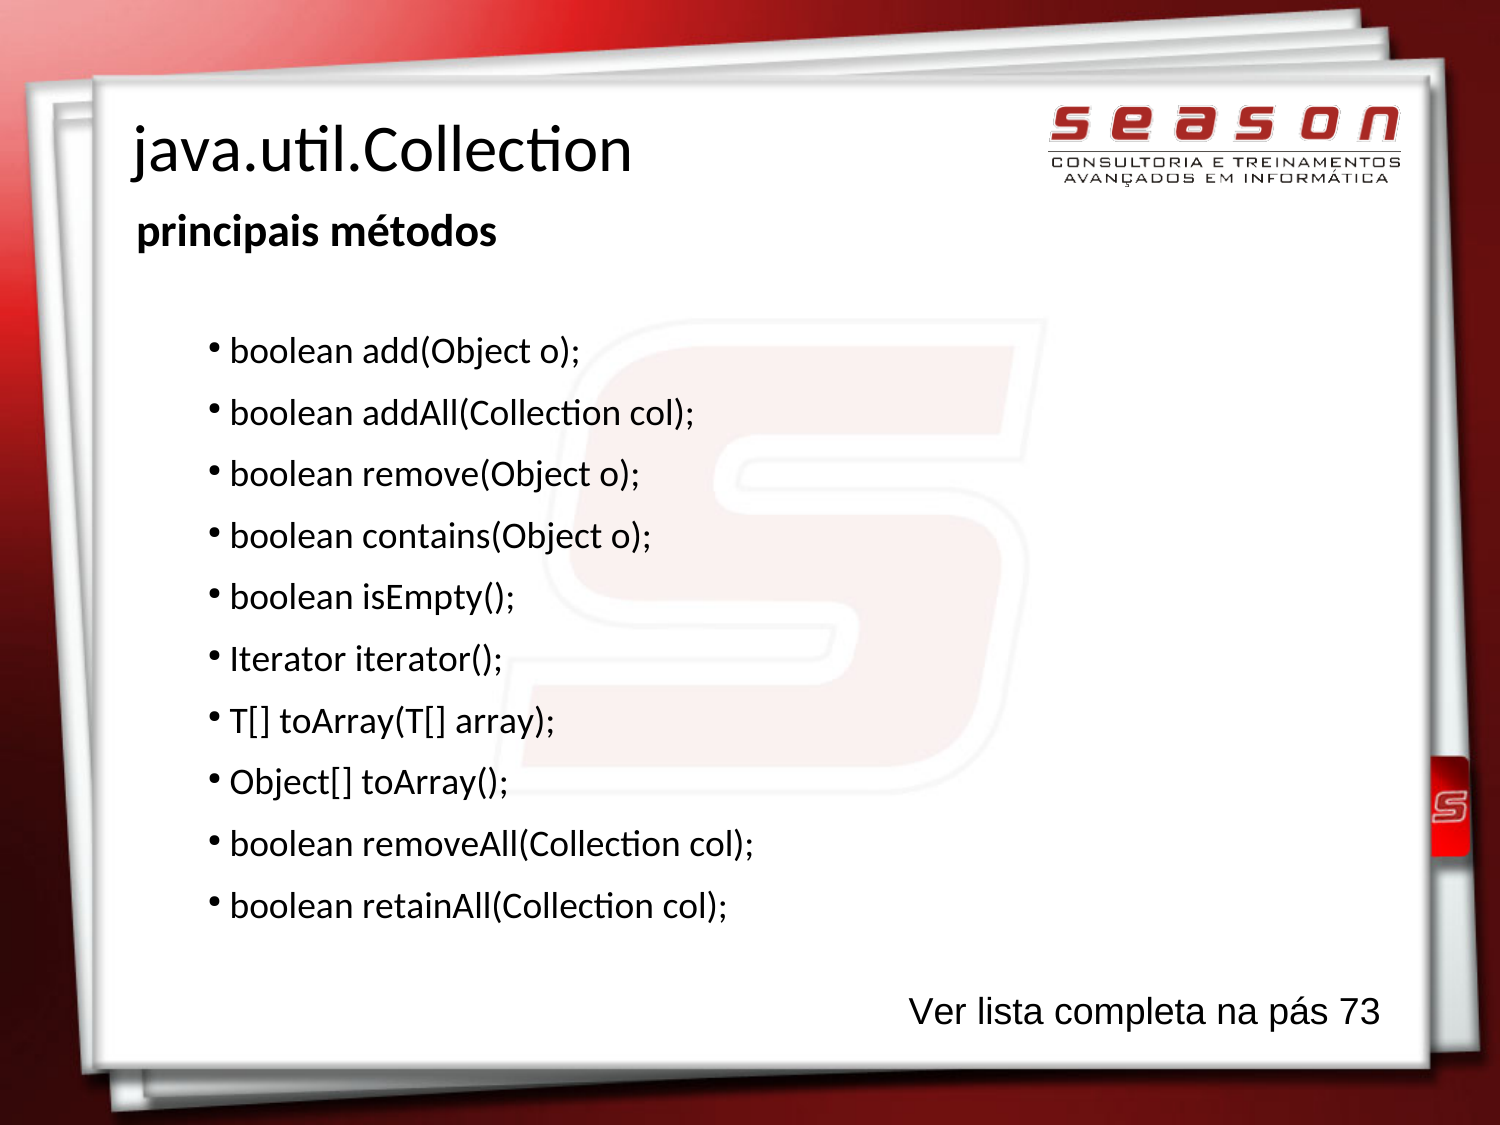

# java.util.Collection
principais métodos
 boolean add(Object o);
 boolean addAll(Collection col);
 boolean remove(Object o);
 boolean contains(Object o);
 boolean isEmpty();
 Iterator iterator();
 T[] toArray(T[] array);
 Object[] toArray();
 boolean removeAll(Collection col);
 boolean retainAll(Collection col);
Ver lista completa na pás 73